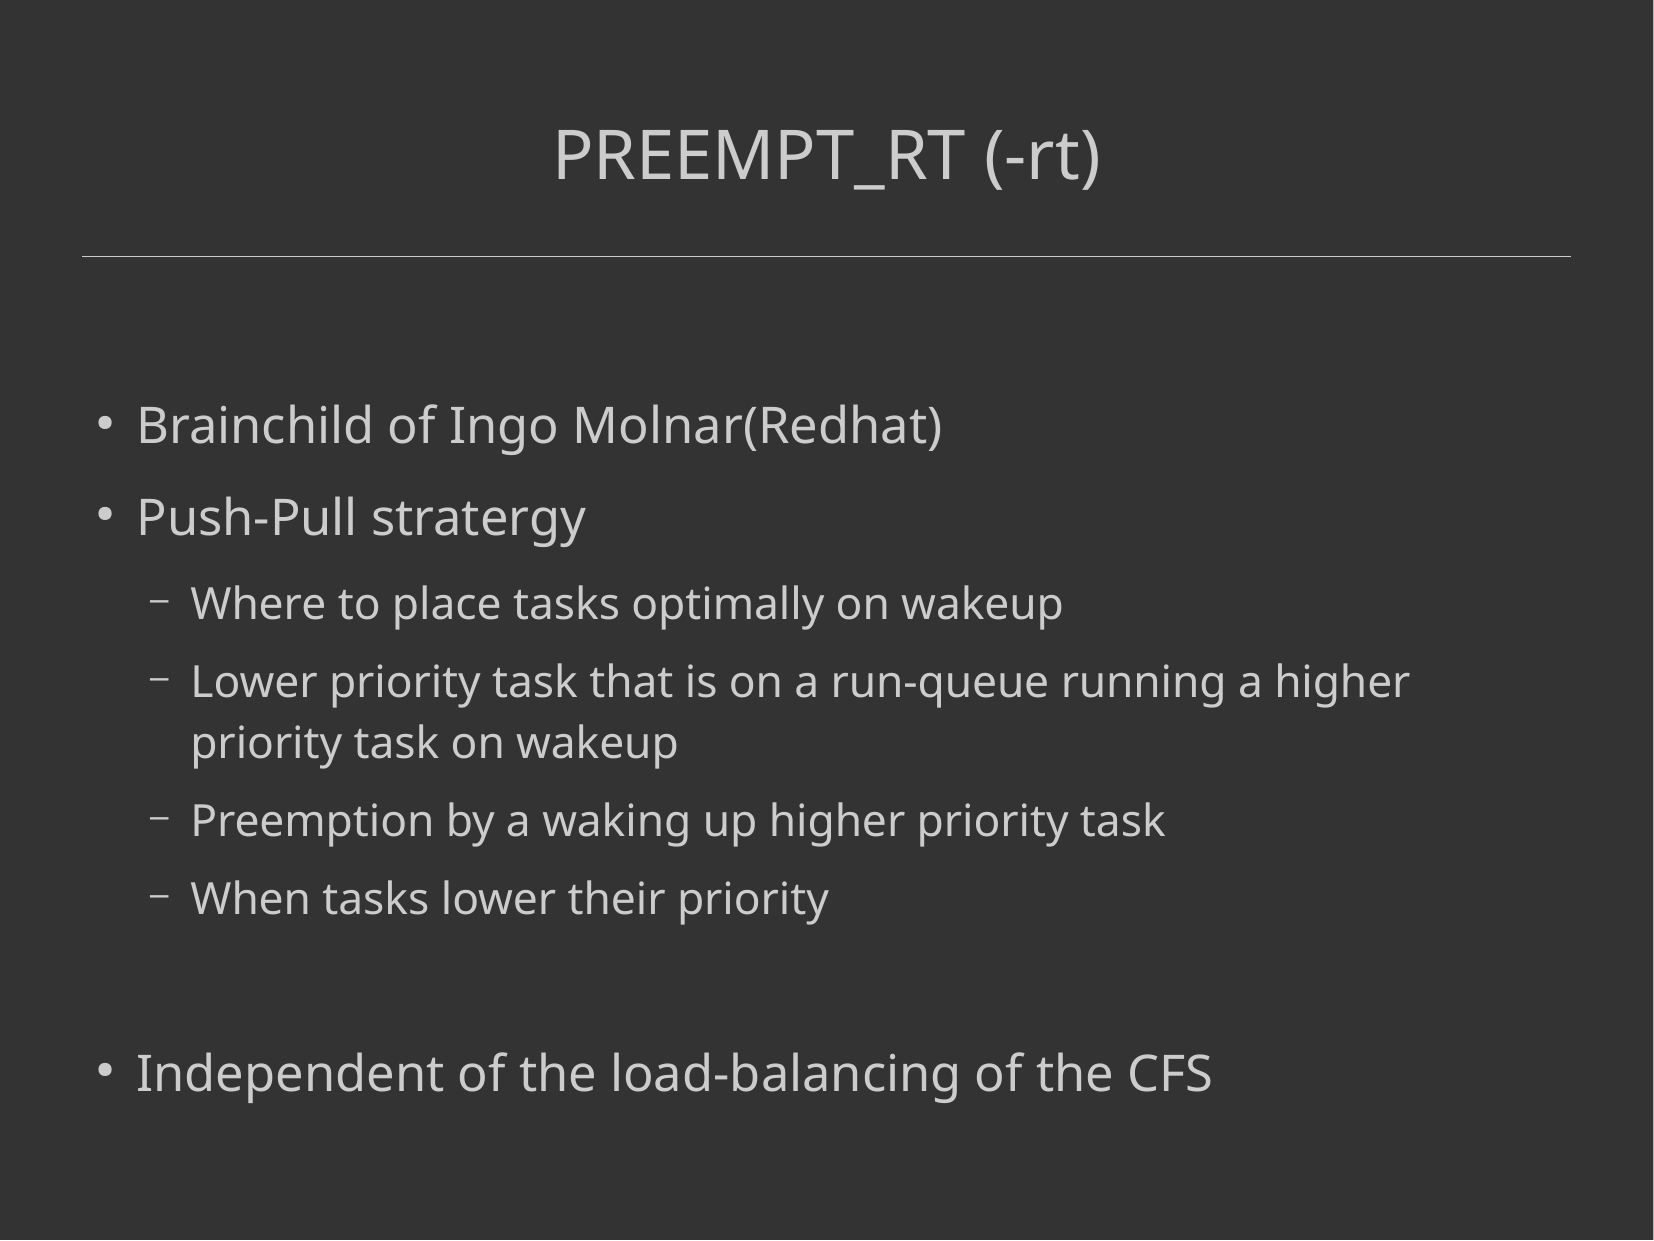

# PREEMPT_RT (-rt)
Brainchild of Ingo Molnar(Redhat)
Push-Pull stratergy
Where to place tasks optimally on wakeup
Lower priority task that is on a run-queue running a higher priority task on wakeup
Preemption by a waking up higher priority task
When tasks lower their priority
Independent of the load-balancing of the CFS